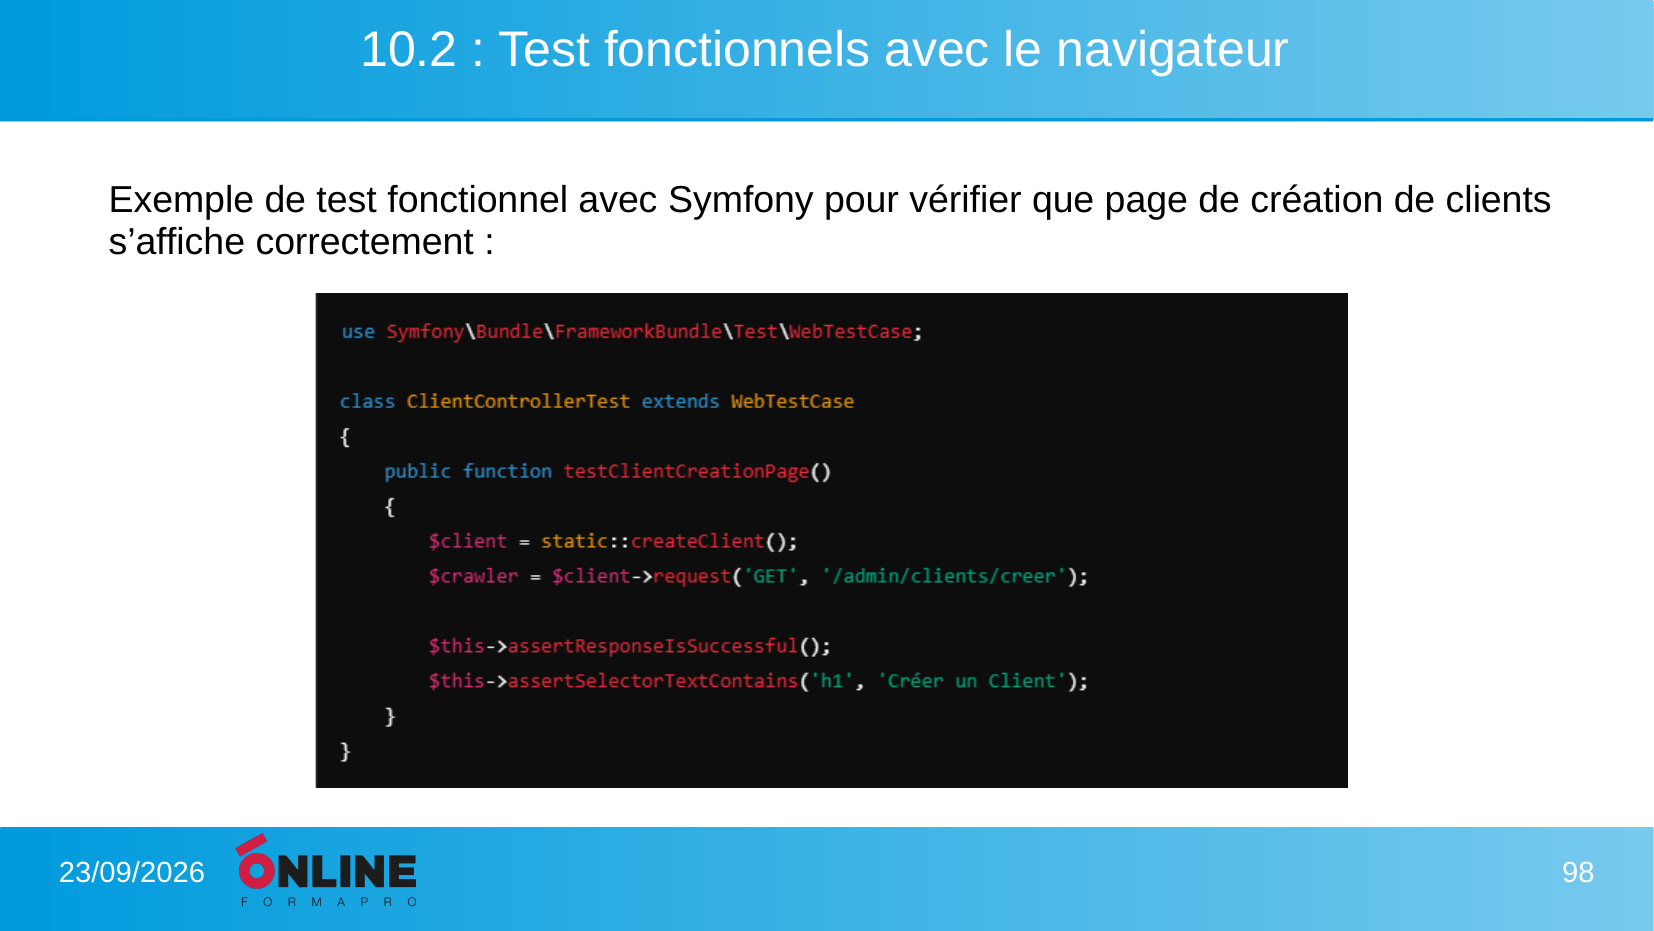

# 10.2 : Test fonctionnels avec le navigateur
Exemple de test fonctionnel avec Symfony pour vérifier que page de création de clients
s’affiche correctement :
98